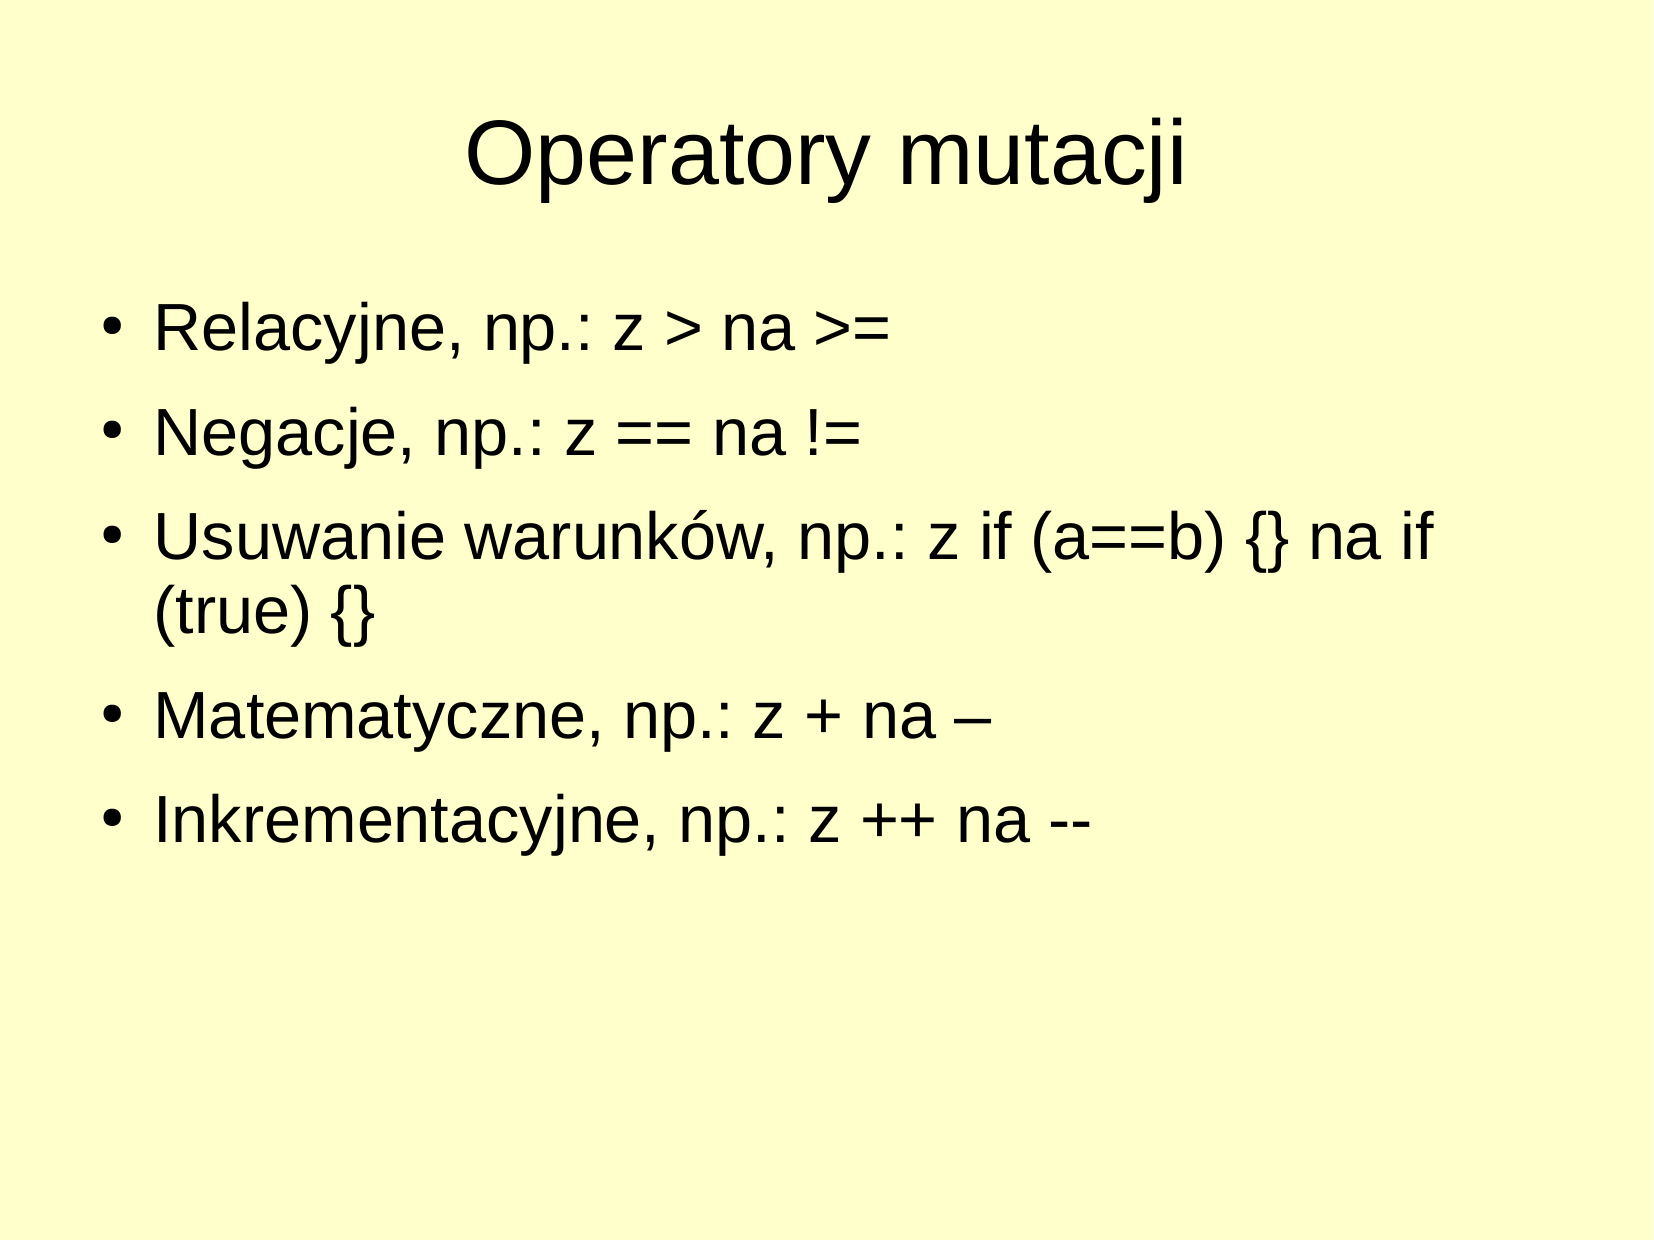

# Operatory mutacji
Relacyjne, np.: z > na >=
Negacje, np.: z == na !=
Usuwanie warunków, np.: z if (a==b) {} na if (true) {}
Matematyczne, np.: z + na –
Inkrementacyjne, np.: z ++ na --